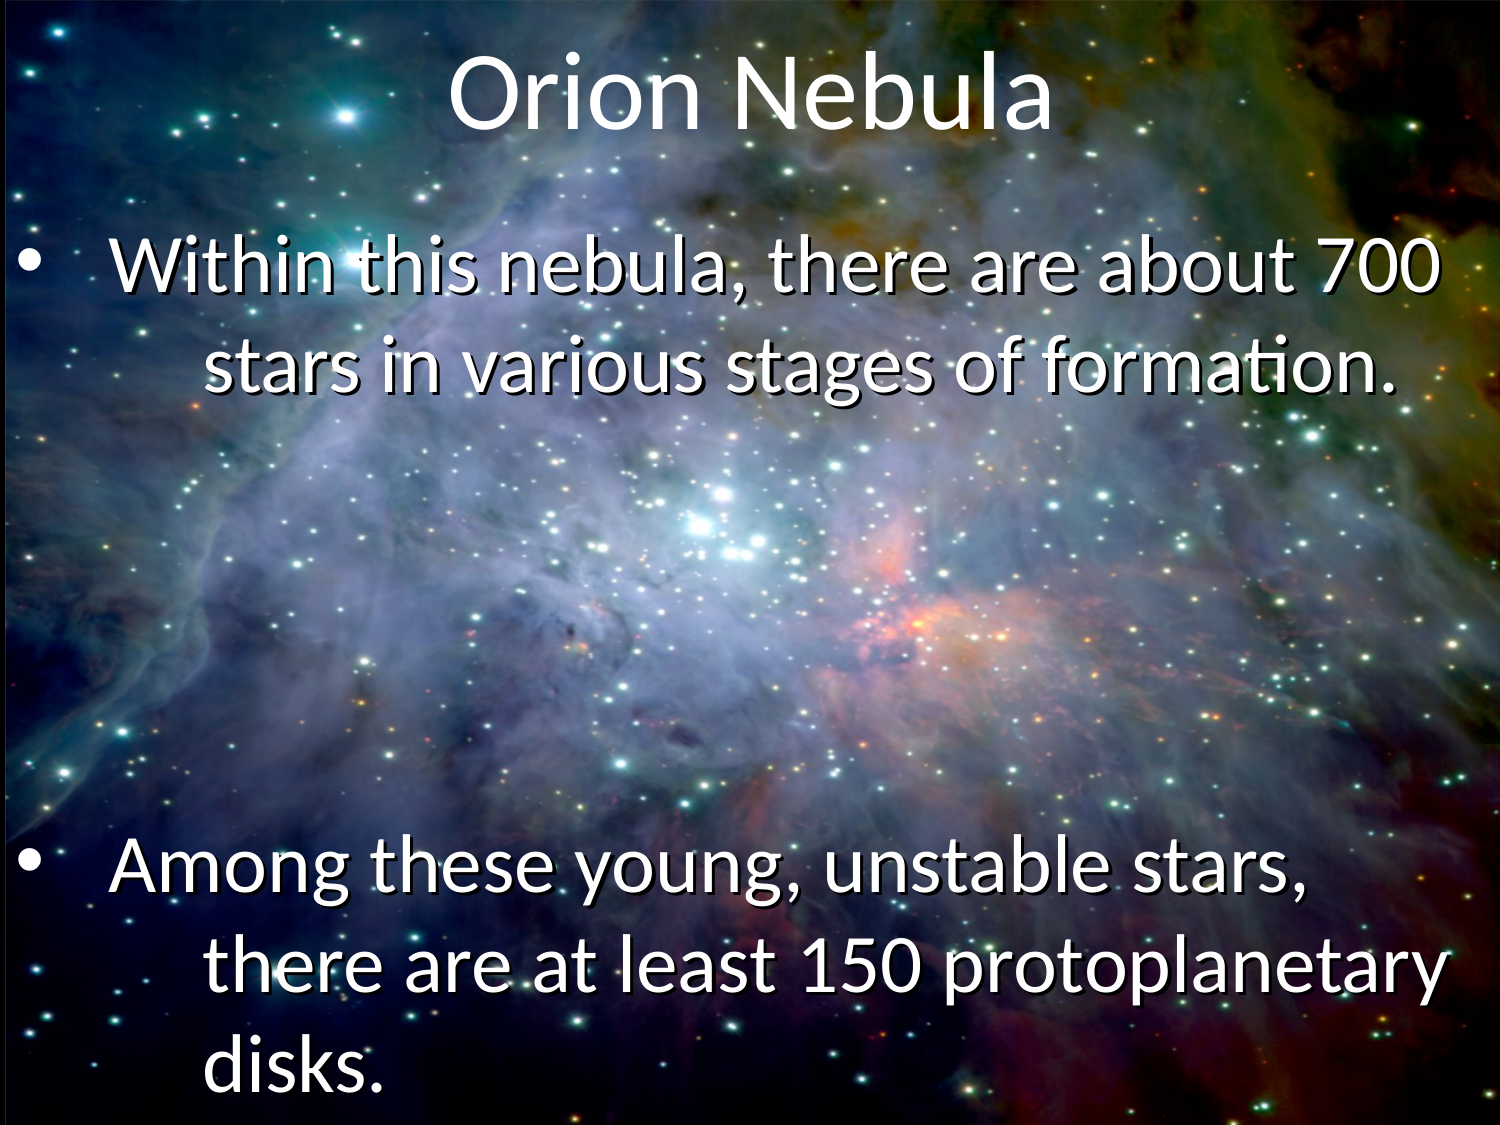

Orion Nebula
Within this nebula, there are about 700 stars in various stages of formation.
Among these young, unstable stars, there are at least 150 protoplanetary disks.